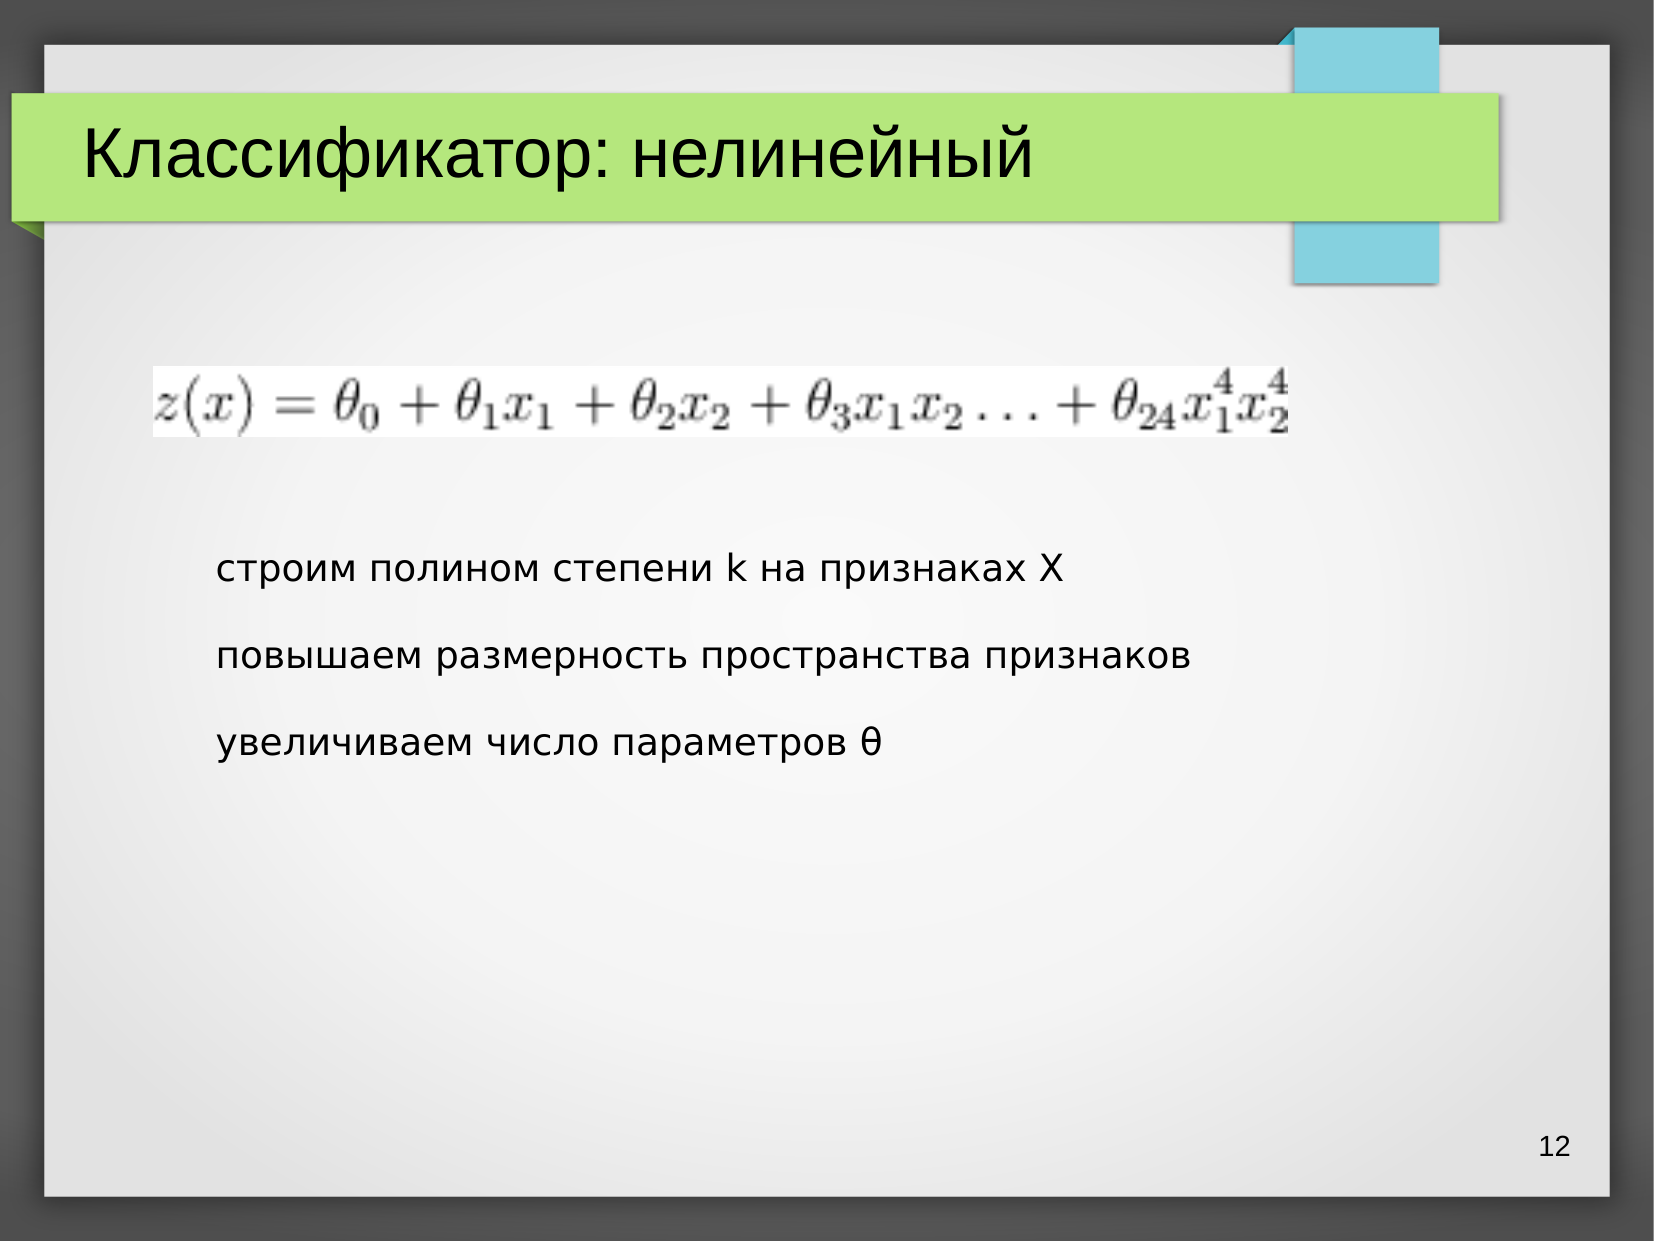

# Классификатор: нелинейный
cтроим полином степени k на признаках X
повышаем размерность пространства признаков
увеличиваем число параметров θ
12